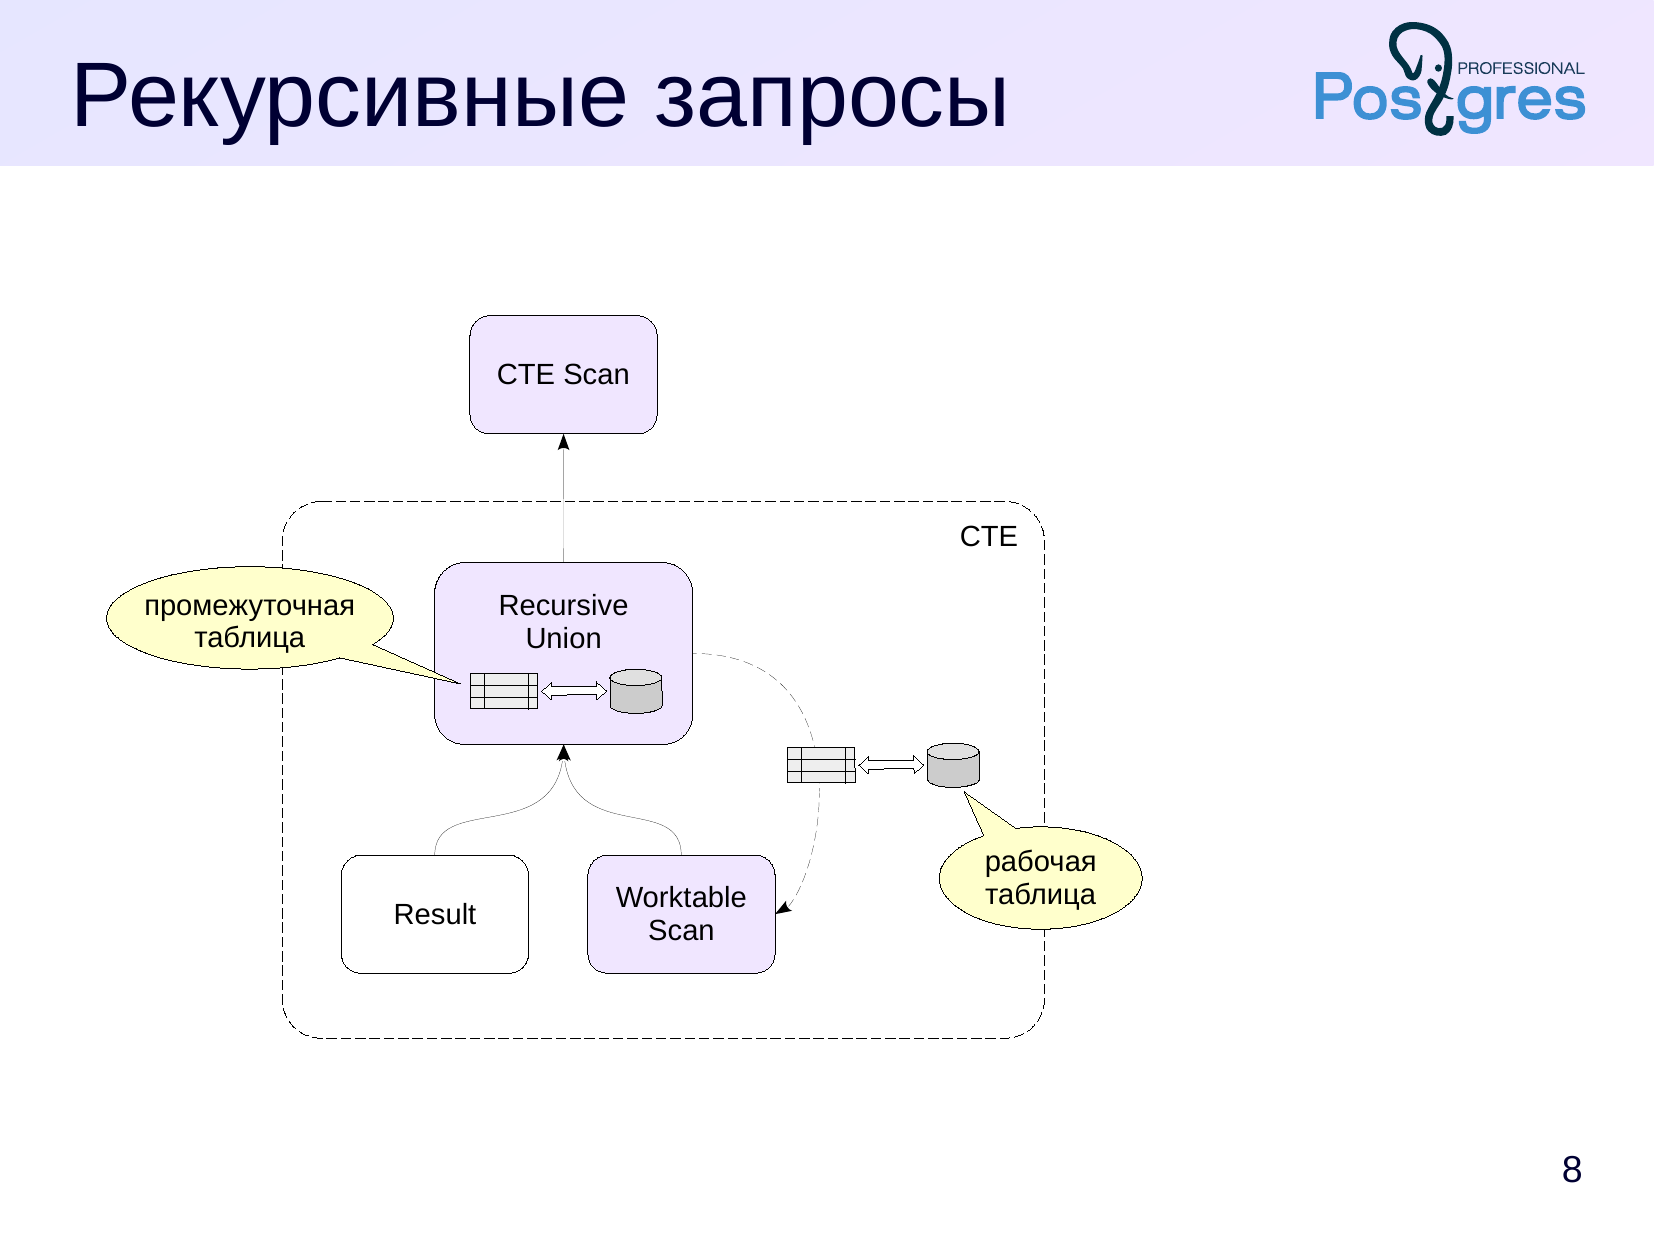

# Рекурсивные запросы
CTE Scan
CTE
Recursive
Union
промежуточная
таблица
Recursive
Union
рабочая
таблица
Worktable
Scan
Result